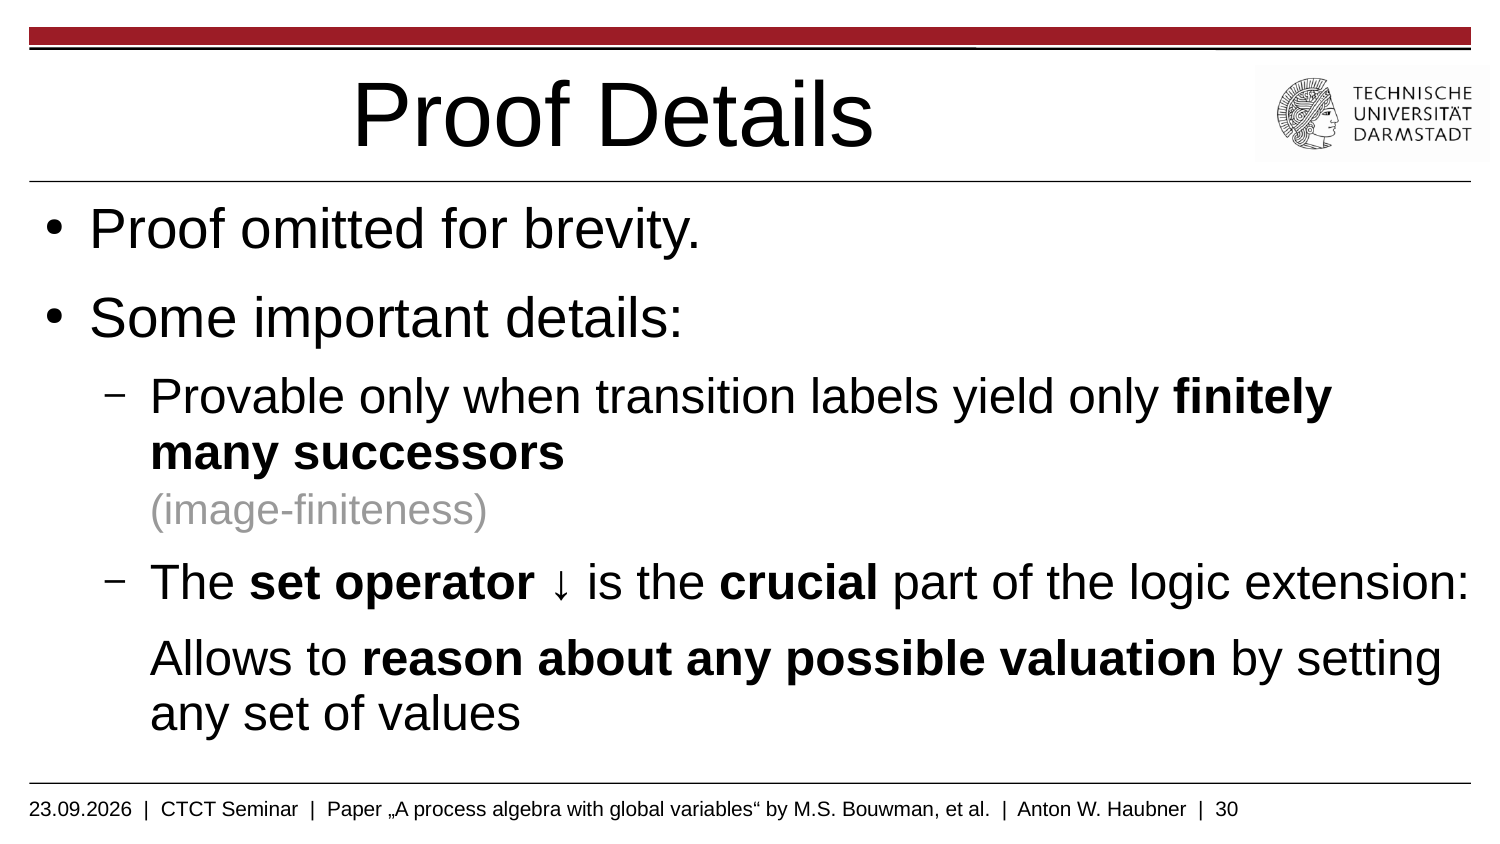

# Proof Details
Proof omitted for brevity.
Some important details:
Provable only when transition labels yield only finitely many successors
(image-finiteness)
The set operator ↓ is the crucial part of the logic extension:
Allows to reason about any possible valuation by setting any set of values